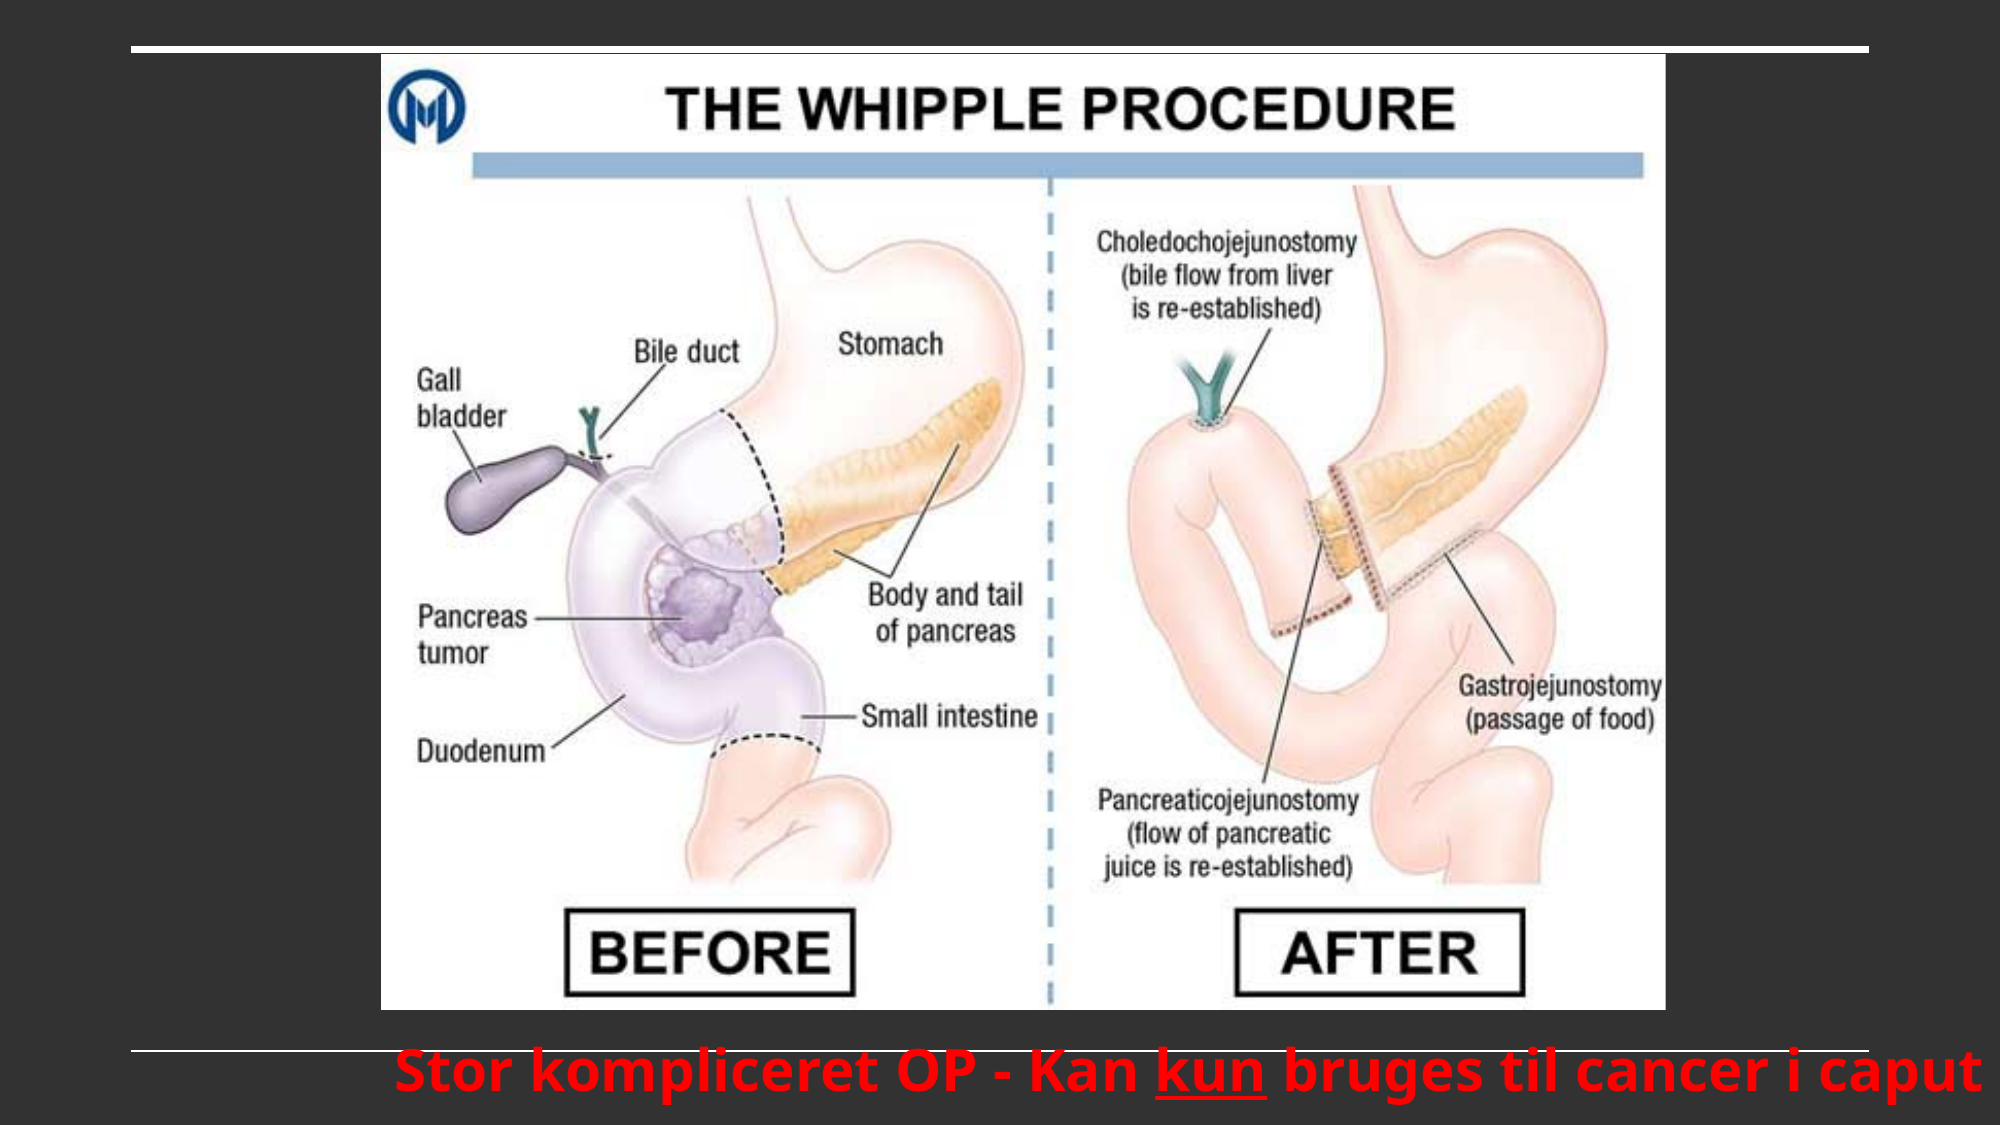

Stor kompliceret OP - Kan kun bruges til cancer i caput